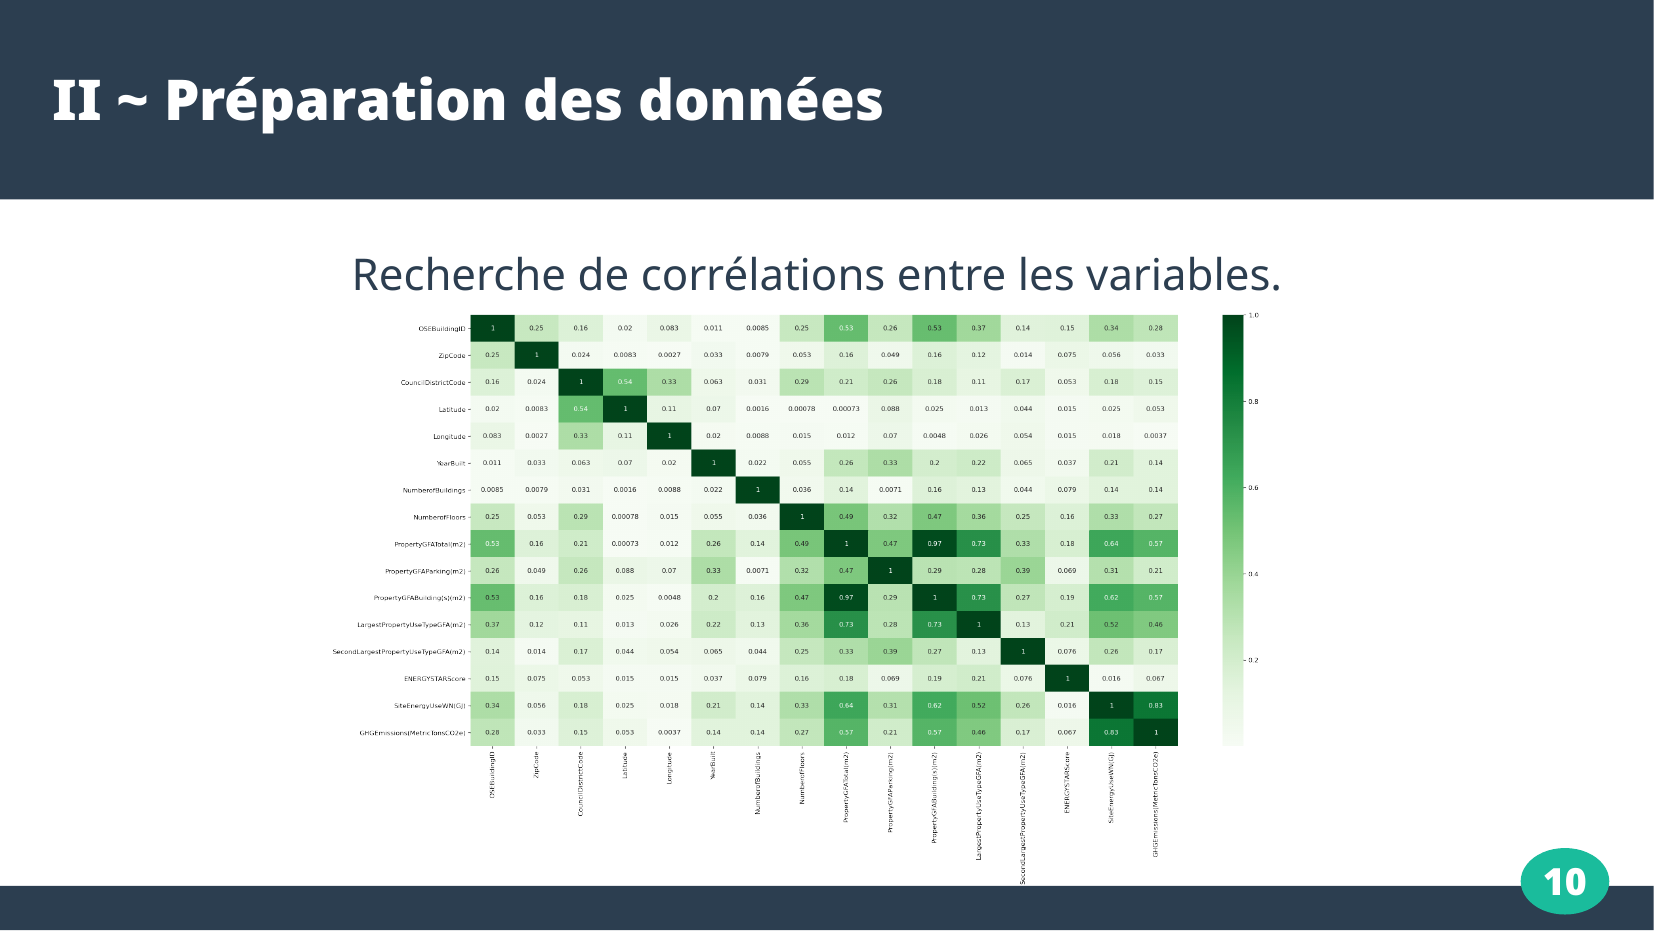

# II ~ Préparation des données
Recherche de corrélations entre les variables.
10